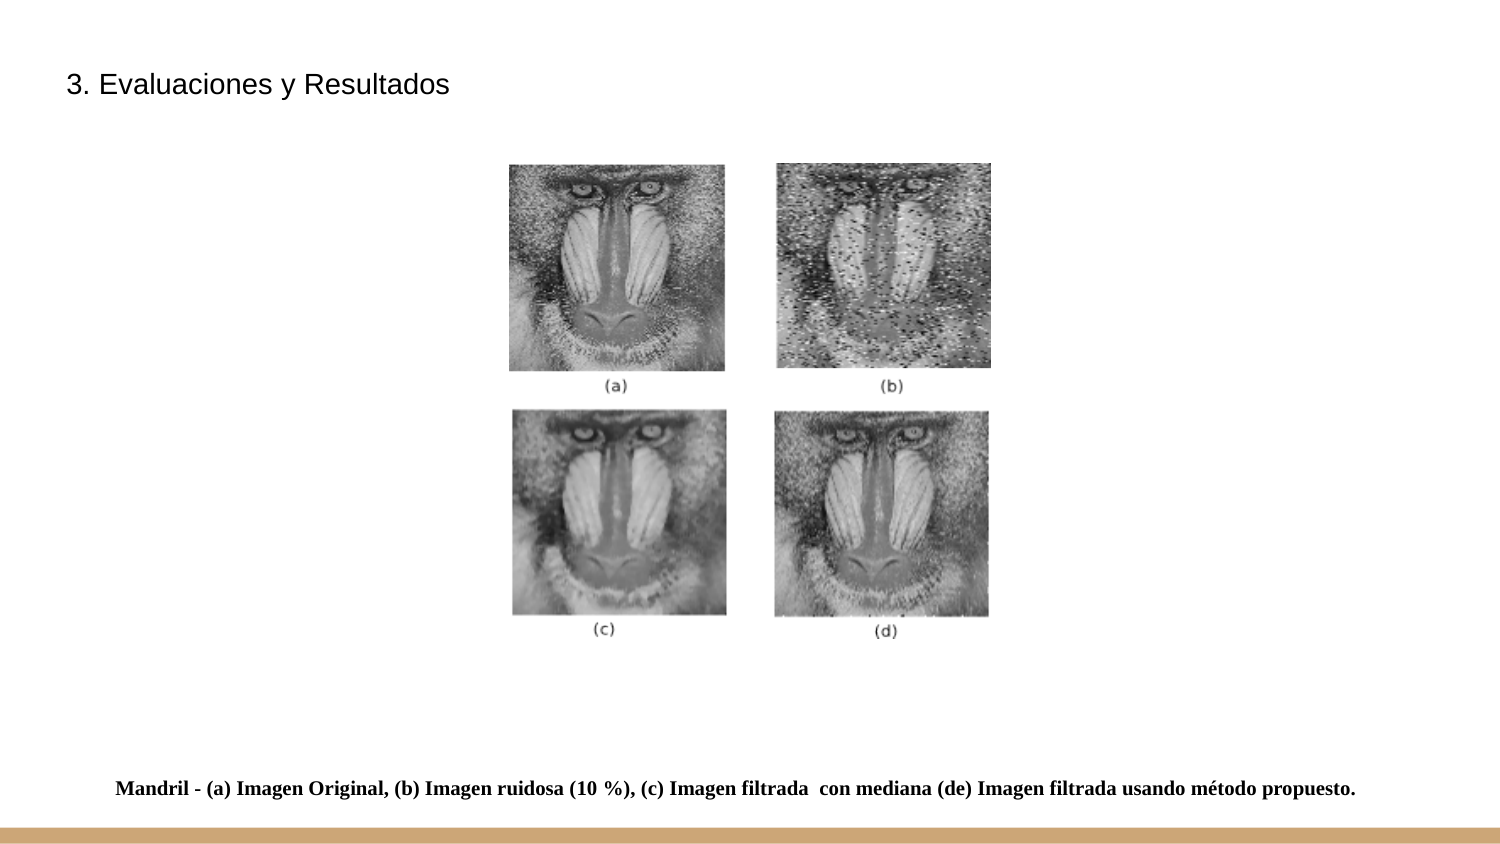

# 3. Evaluaciones y Resultados
Mandril - (a) Imagen Original, (b) Imagen ruidosa (10 %), (c) Imagen filtrada con mediana (de) Imagen filtrada usando método propuesto.